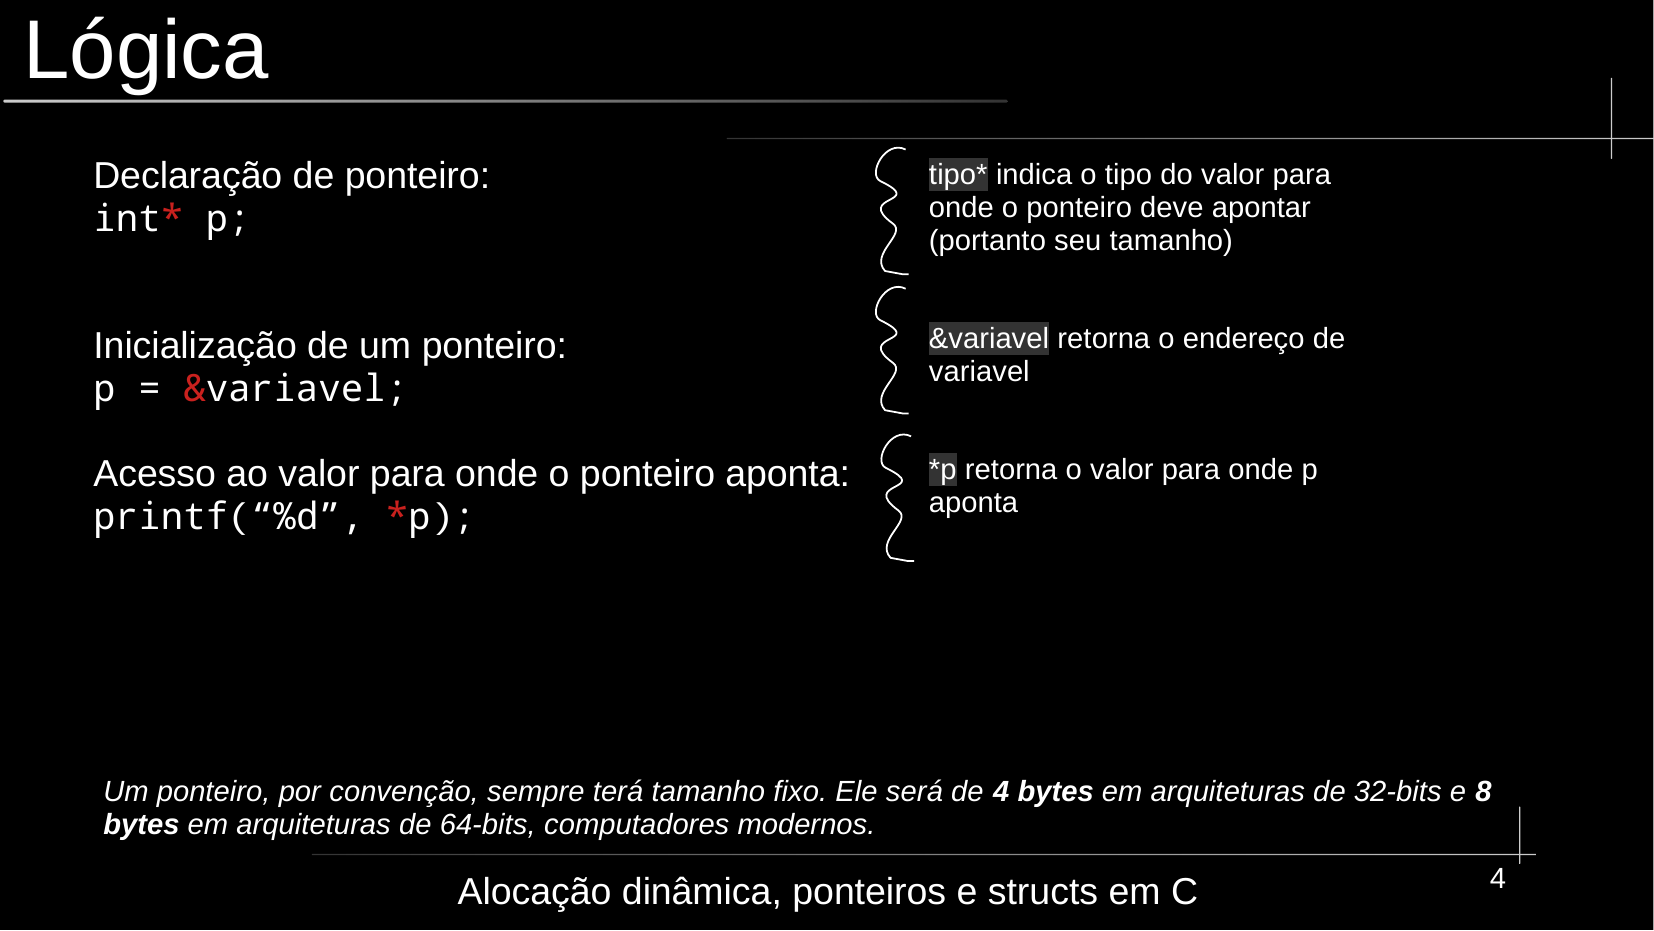

#
Lógica
Declaração de ponteiro:
int* p;
Inicialização de um ponteiro:
p = &variavel;
Acesso ao valor para onde o ponteiro aponta:
printf(“%d”, *p);
tipo* indica o tipo do valor para onde o ponteiro deve apontar (portanto seu tamanho)
&variavel retorna o endereço de variavel
*p retorna o valor para onde p aponta
Um ponteiro, por convenção, sempre terá tamanho fixo. Ele será de 4 bytes em arquiteturas de 32-bits e 8 bytes em arquiteturas de 64-bits, computadores modernos.
4
Alocação dinâmica, ponteiros e structs em C